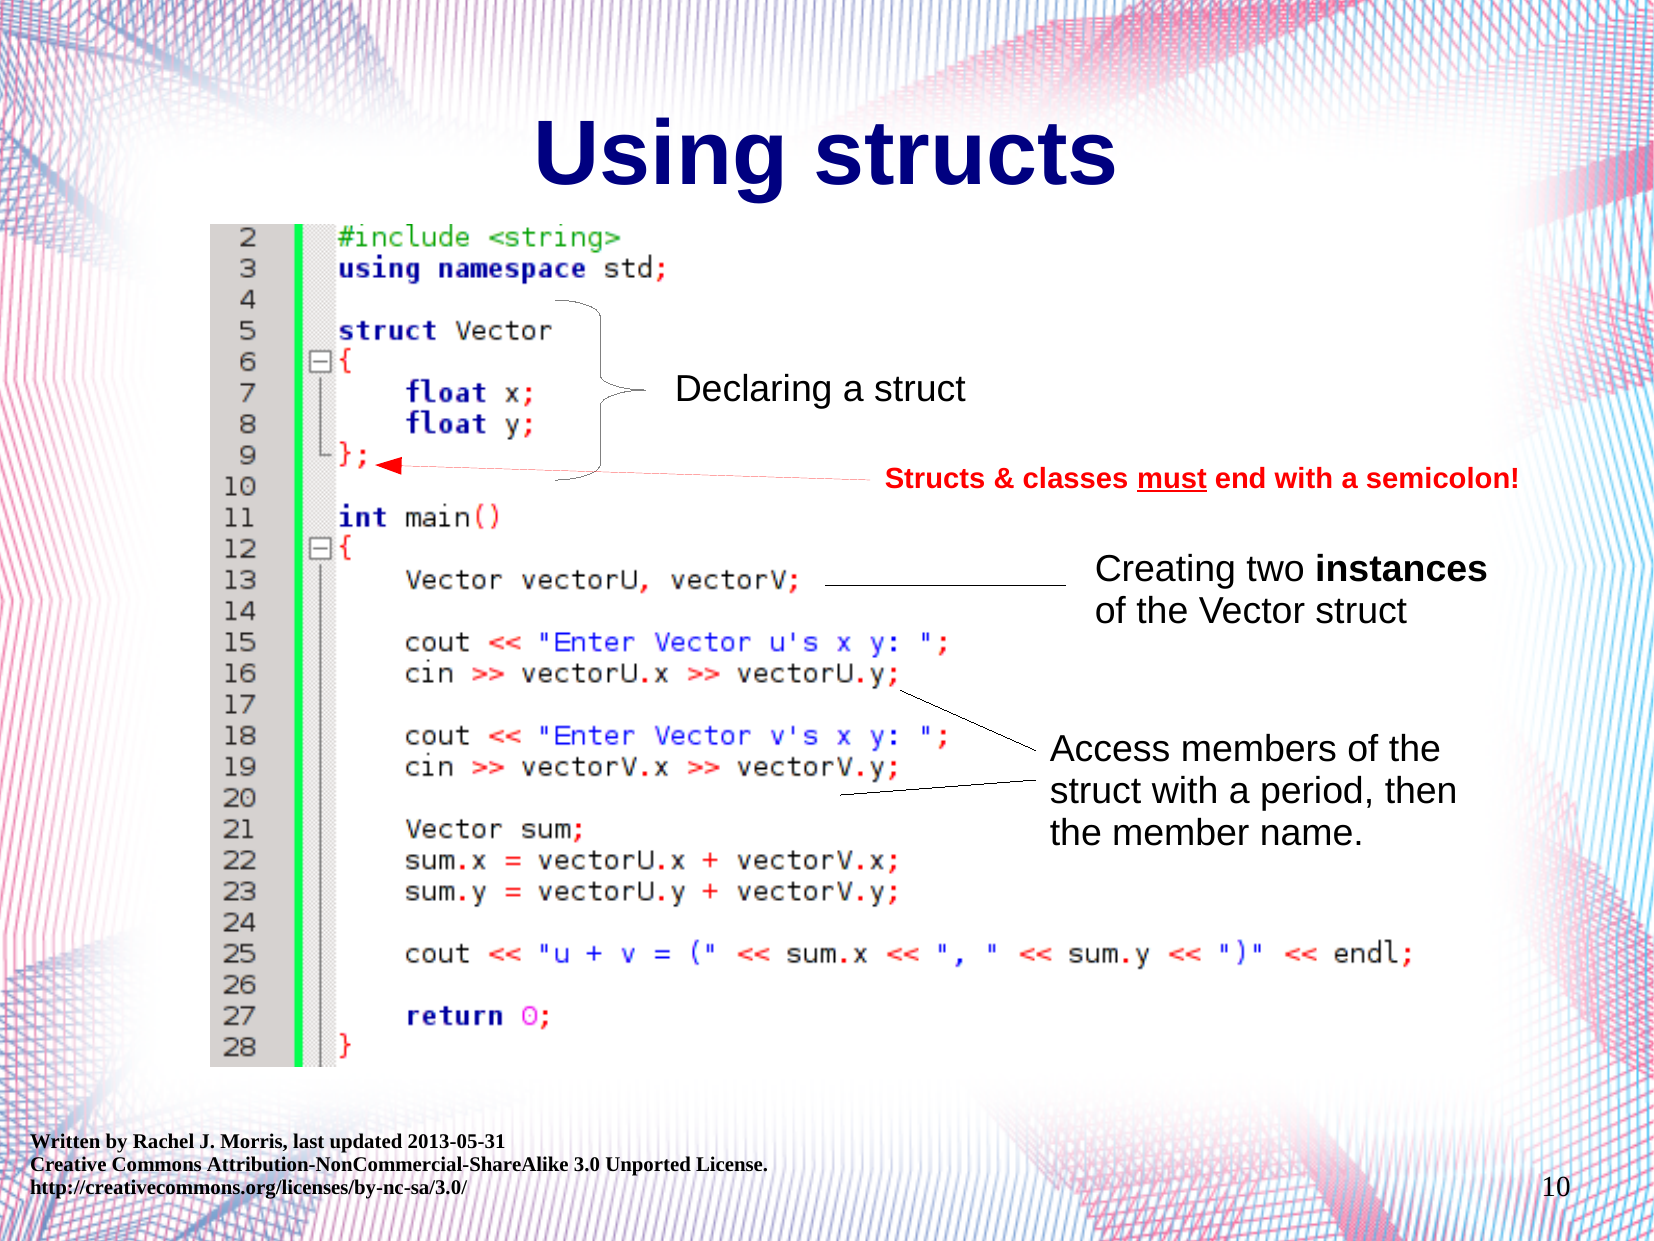

# Using structs
Declaring a struct
Structs & classes must end with a semicolon!
Creating two instances of the Vector struct
Access members of the struct with a period, then the member name.
10